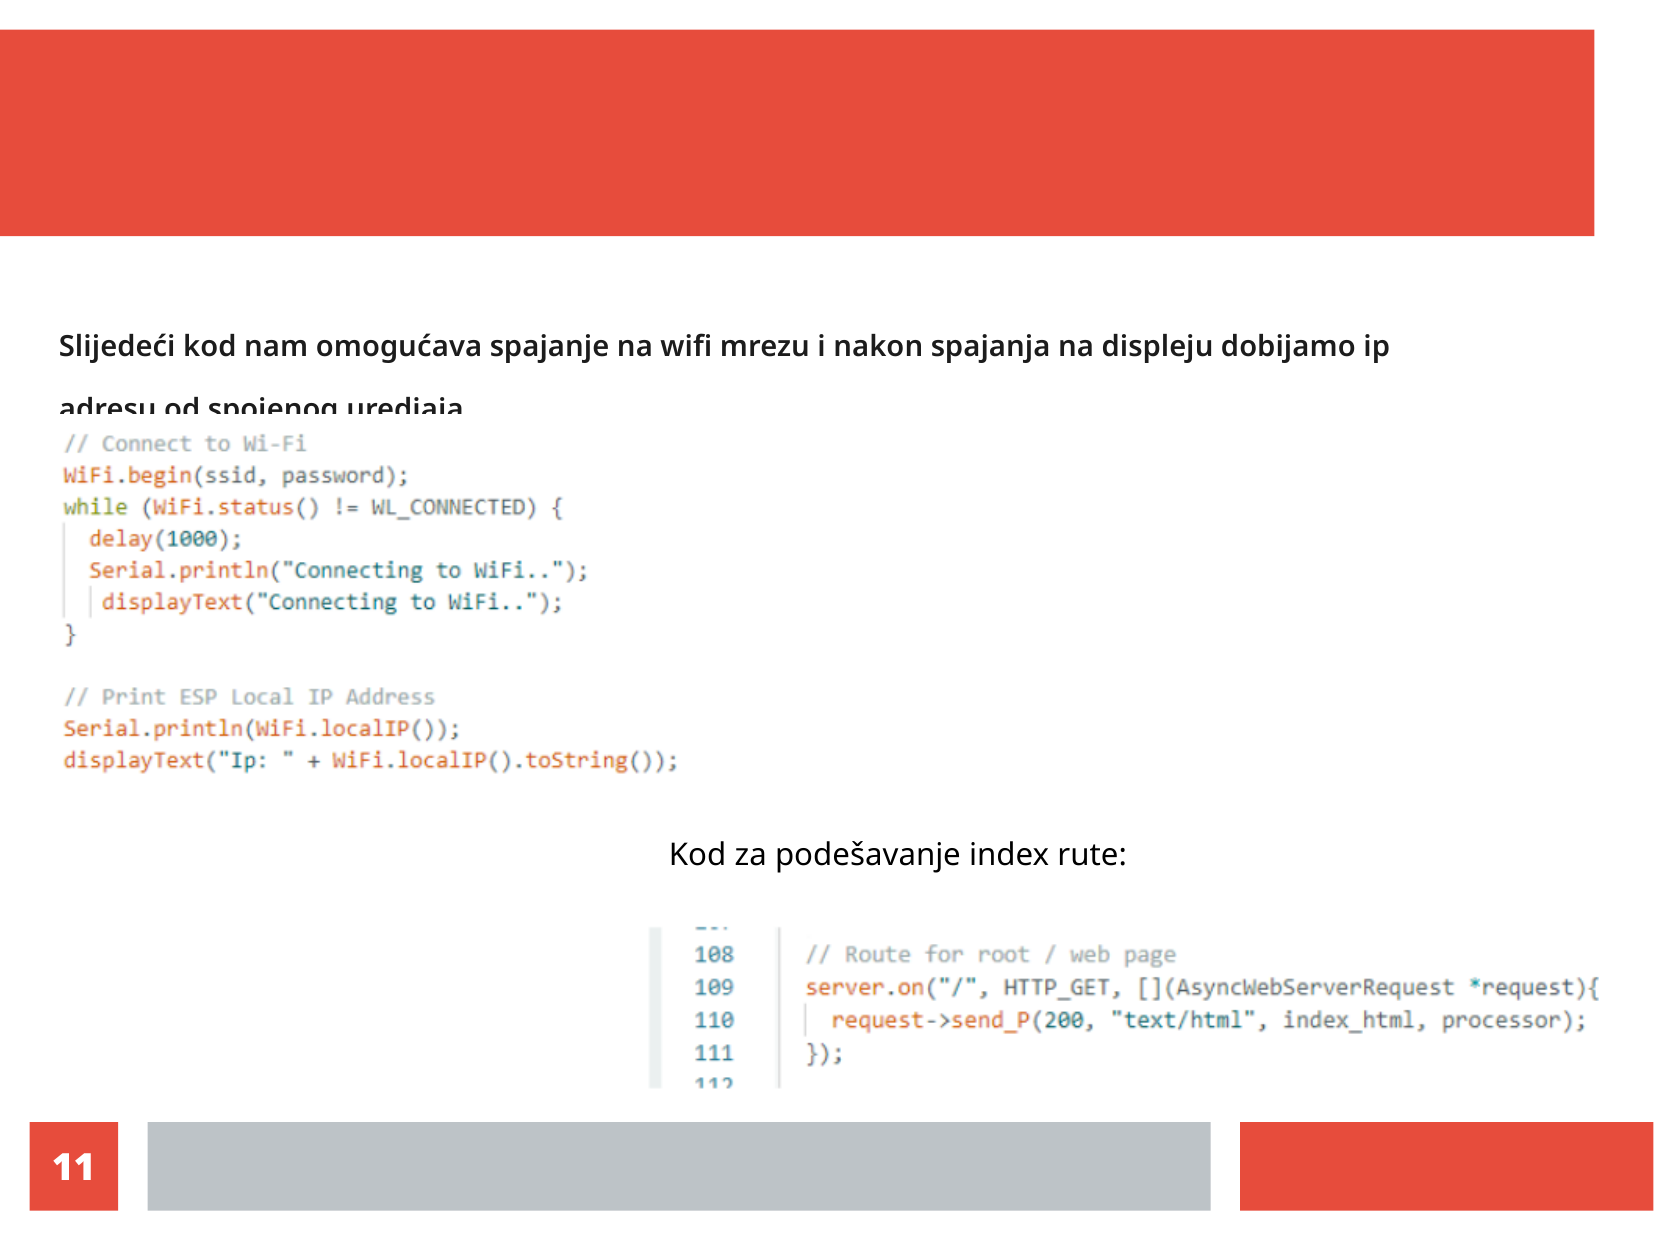

#
Slijedeći kod nam omogućava spajanje na wifi mrezu i nakon spajanja na displeju dobijamo ip
adresu od spojenog uredjaja.
Kod za podešavanje index rute:
11